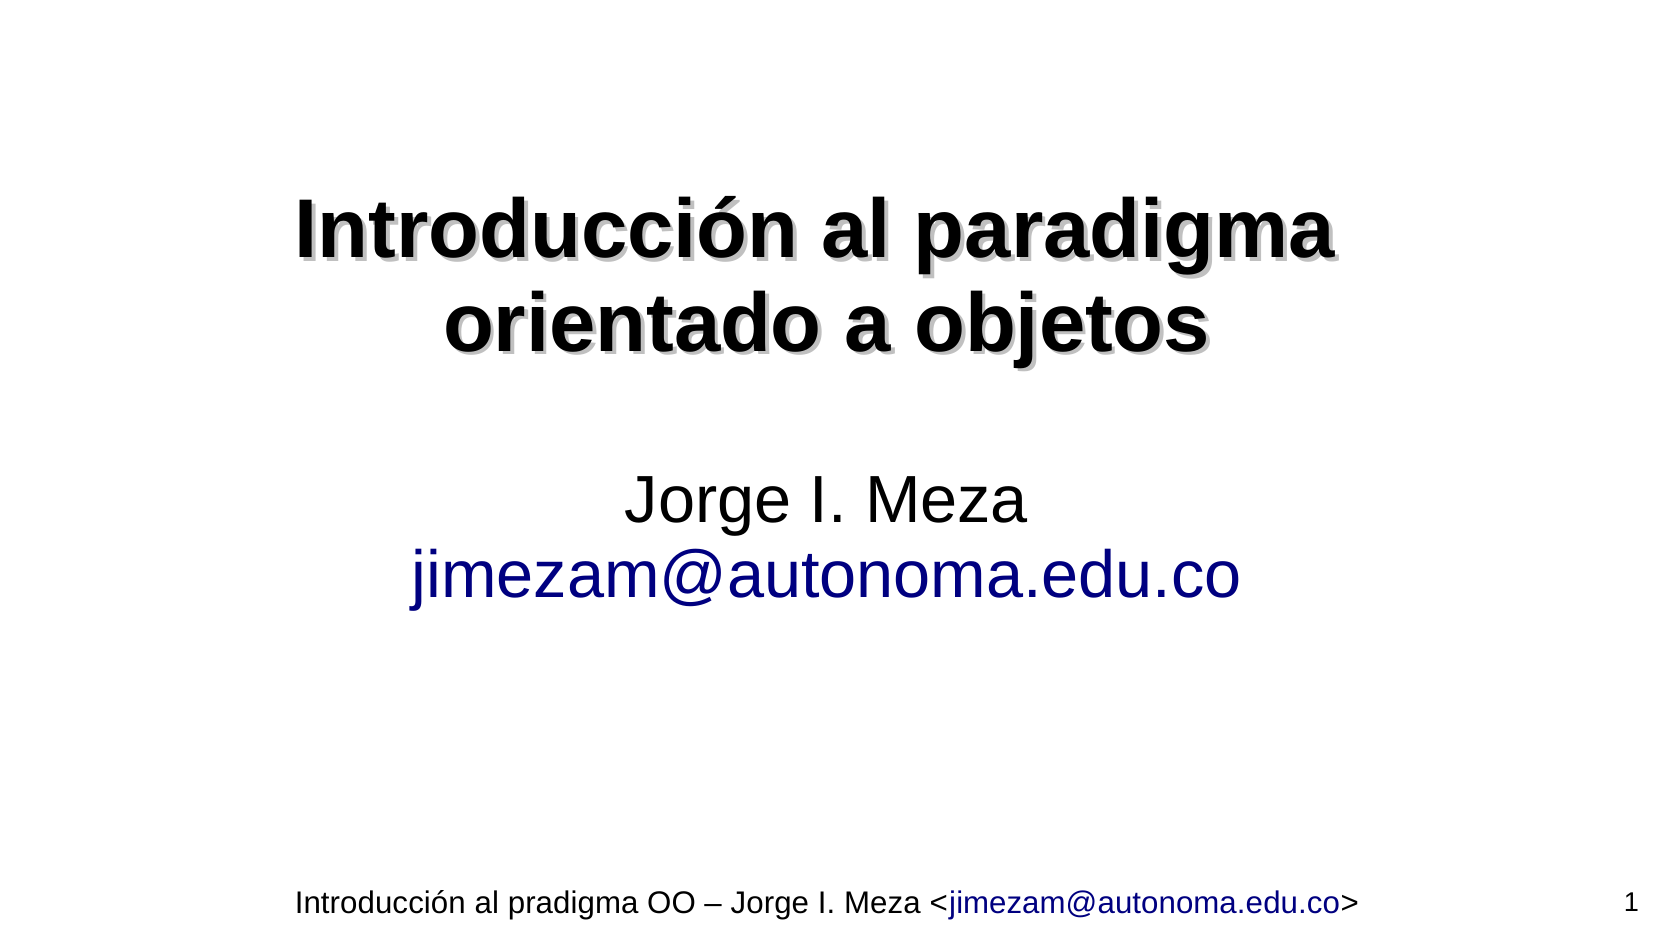

# Introducción al paradigma orientado a objetos
Jorge I. Meza
jimezam@autonoma.edu.co